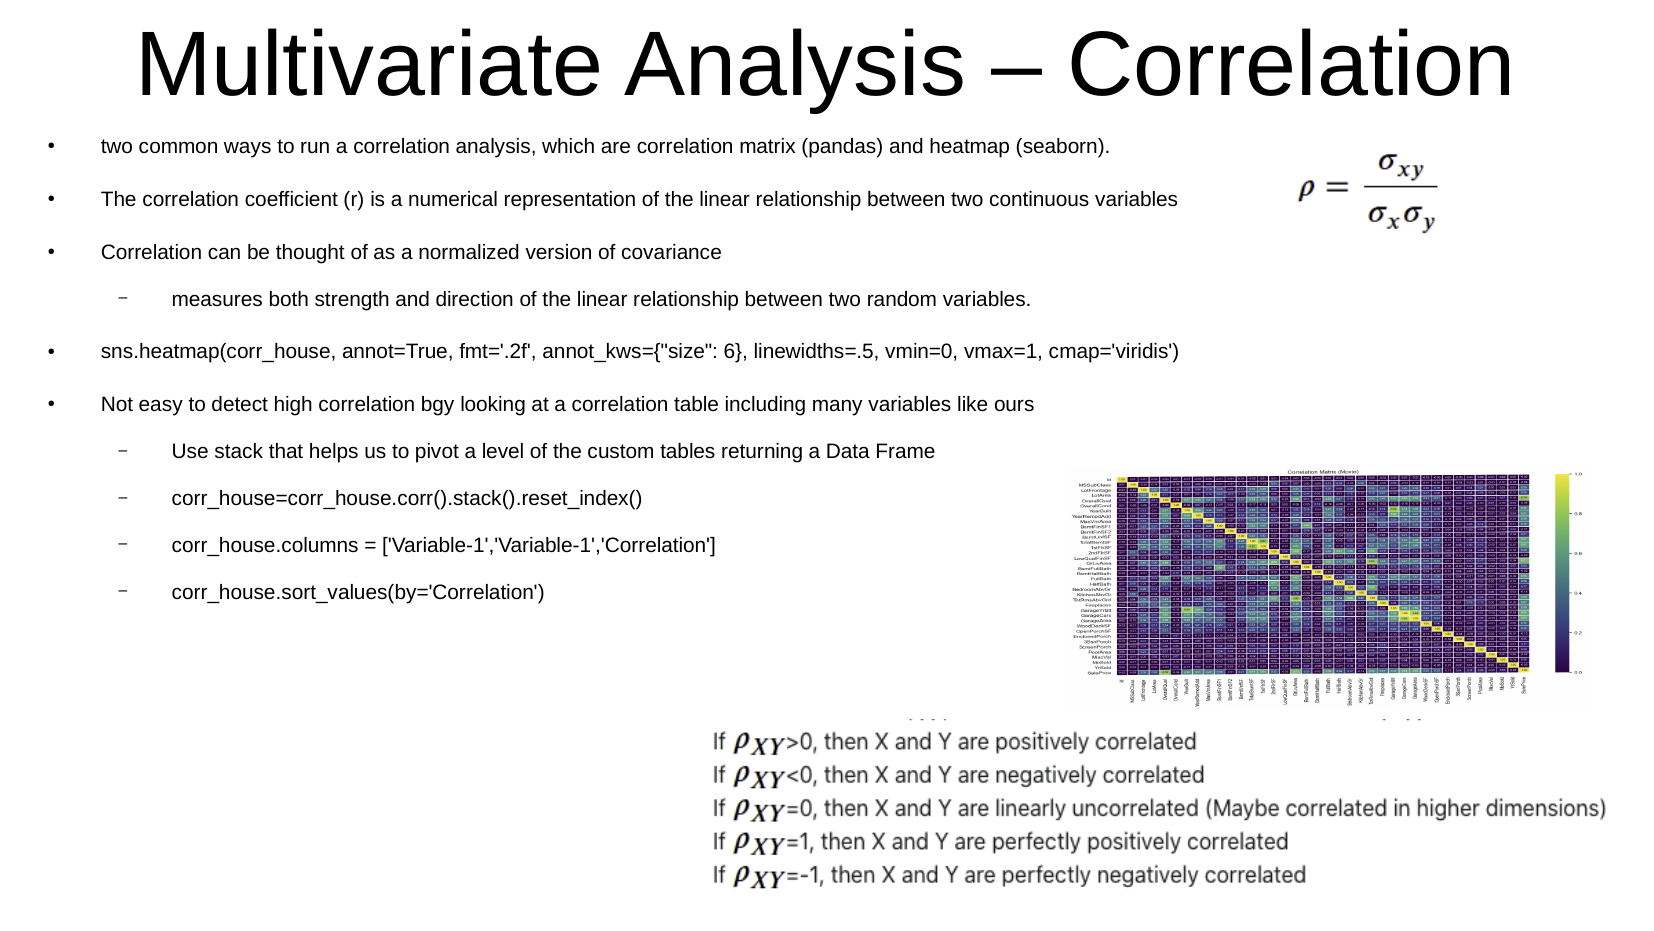

# Multivariate Analysis – Correlation
two common ways to run a correlation analysis, which are correlation matrix (pandas) and heatmap (seaborn).
The correlation coefficient (r) is a numerical representation of the linear relationship between two continuous variables
Correlation can be thought of as a normalized version of covariance
measures both strength and direction of the linear relationship between two random variables.
sns.heatmap(corr_house, annot=True, fmt='.2f', annot_kws={"size": 6}, linewidths=.5, vmin=0, vmax=1, cmap='viridis')
Not easy to detect high correlation bgy looking at a correlation table including many variables like ours
Use stack that helps us to pivot a level of the custom tables returning a Data Frame
corr_house=corr_house.corr().stack().reset_index()
corr_house.columns = ['Variable-1','Variable-1','Correlation']
corr_house.sort_values(by='Correlation')